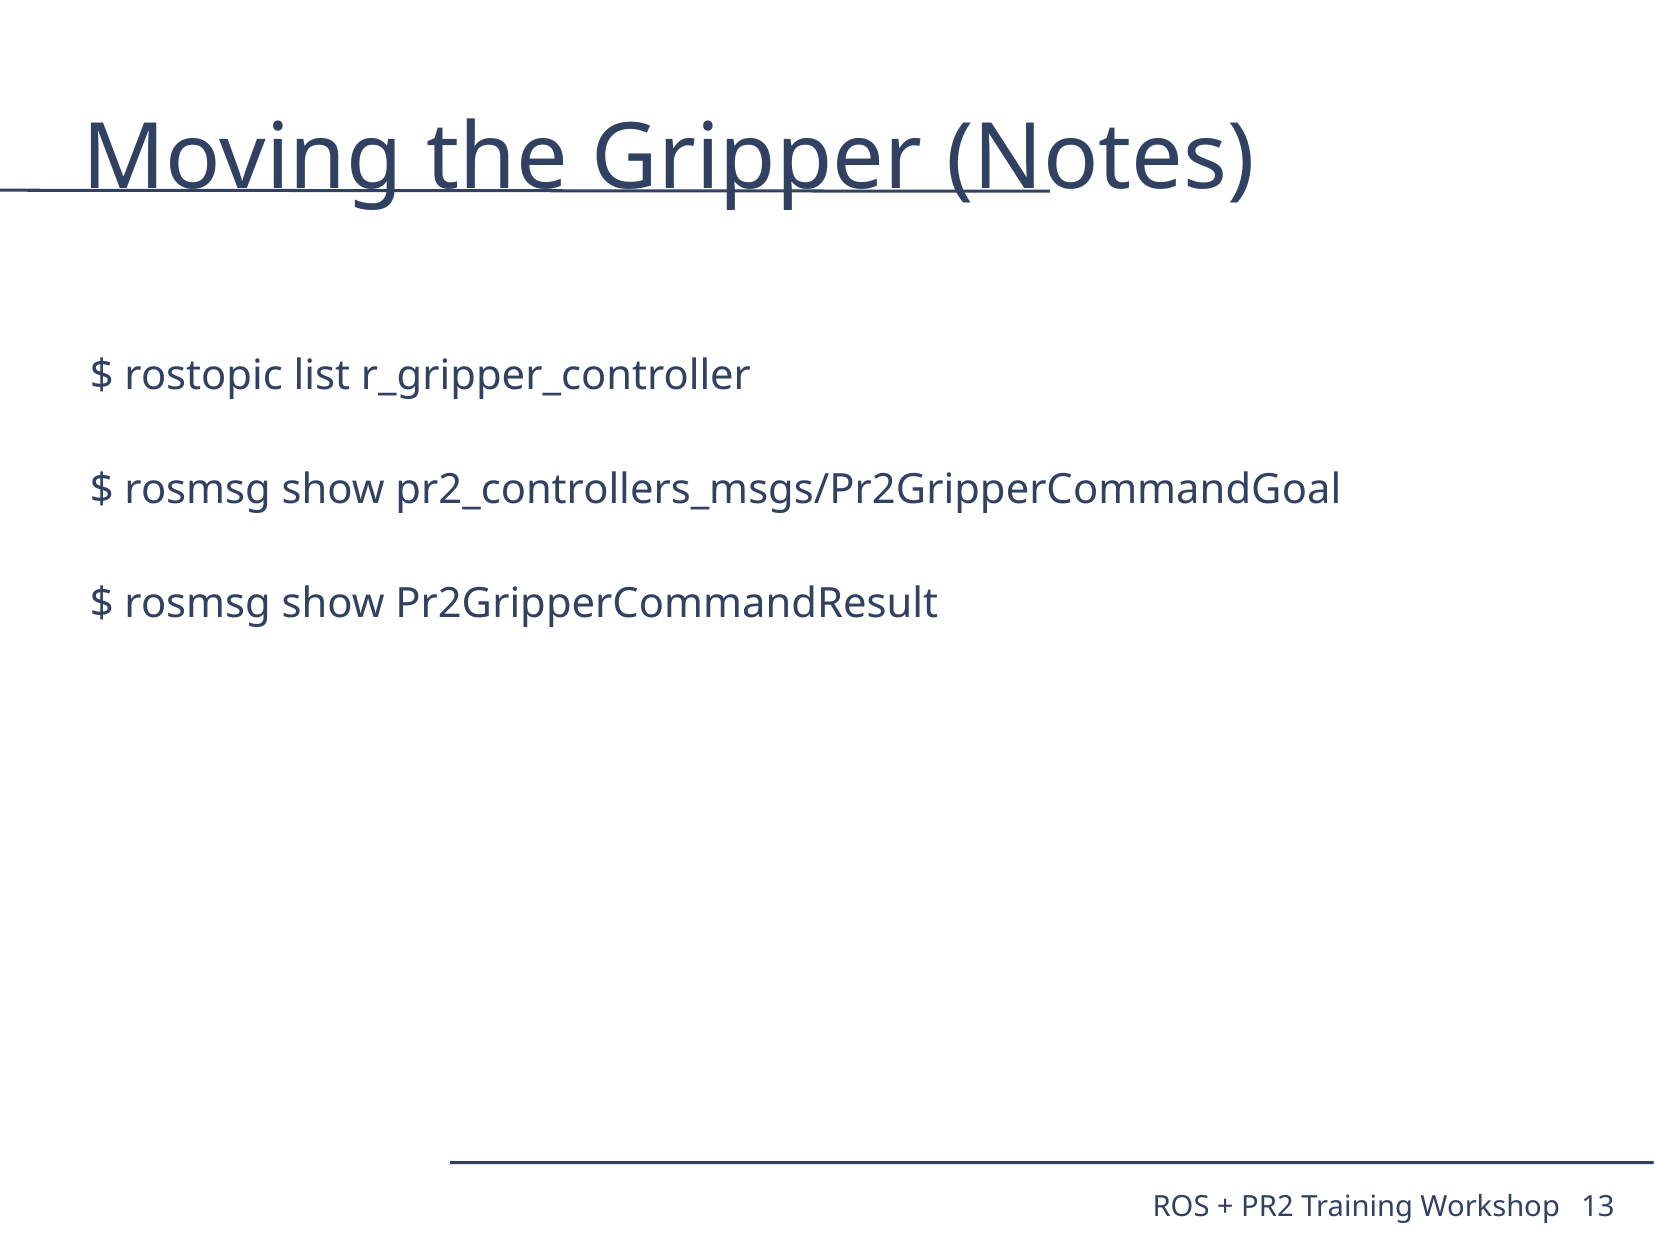

# Moving the Gripper (Notes)
$ rostopic list r_gripper_controller
$ rosmsg show pr2_controllers_msgs/Pr2GripperCommandGoal
$ rosmsg show Pr2GripperCommandResult